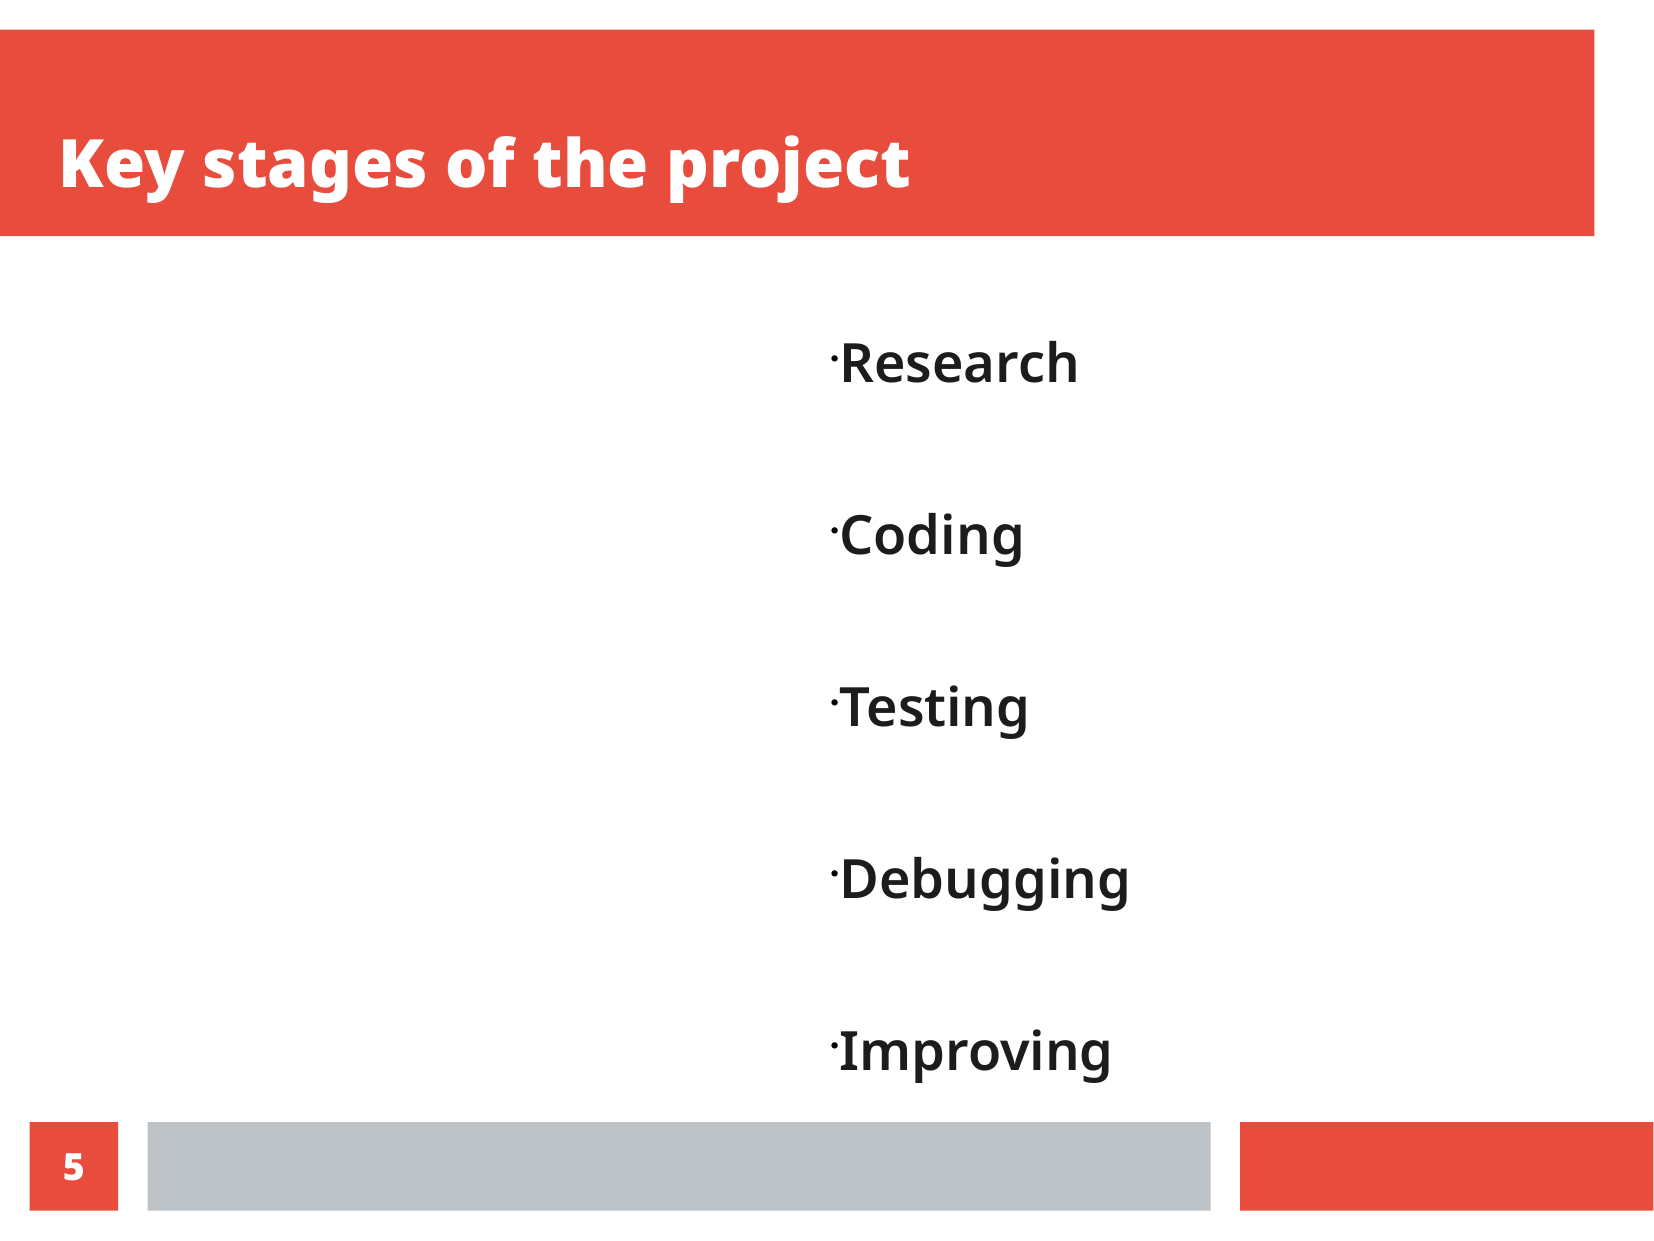

# Key stages of the project
Research
Coding
Testing
Debugging
Improving
5